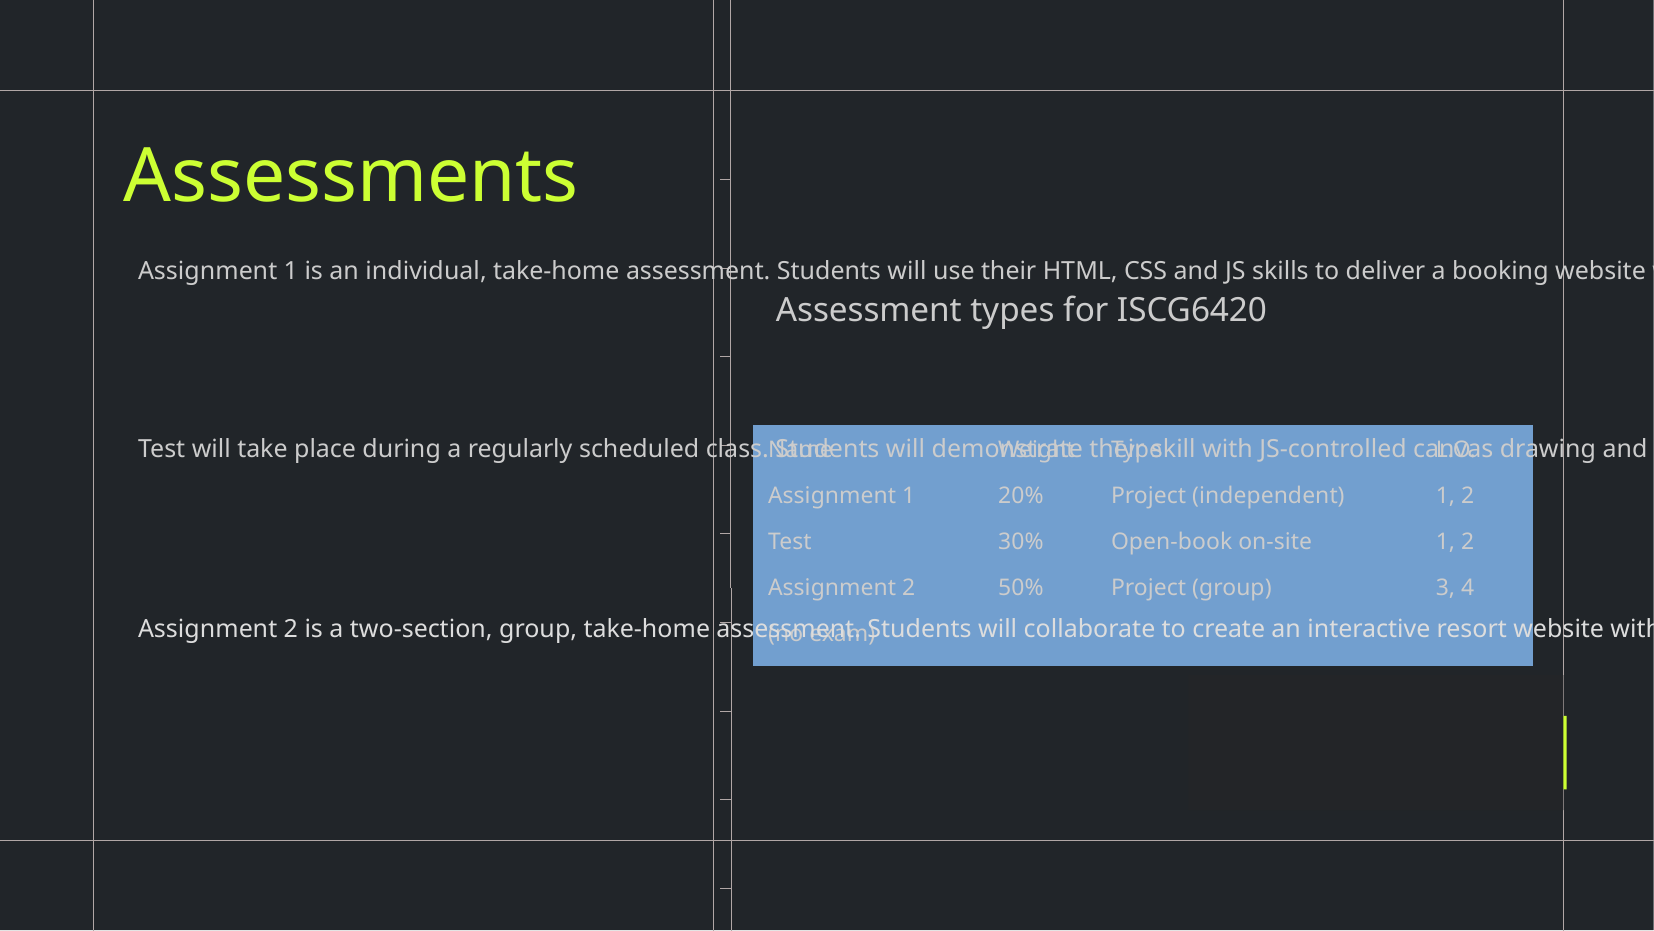

Assessments
Assignment 1 is an individual, take-home assessment. Students will use their HTML, CSS and JS skills to deliver a booking website with marketing.
Assessment types for ISCG6420
Test will take place during a regularly scheduled class. Students will demonstrate their skill with JS-controlled canvas drawing and animation.
| Name | Weight | Type | L.O. |
| --- | --- | --- | --- |
| Assignment 1 | 20% | Project (independent) | 1, 2 |
| Test | 30% | Open-book on-site | 1, 2 |
| Assignment 2 | 50% | Project (group) | 3, 4 |
| (no exam) | | | |
Assignment 2 is a two-section, group, take-home assessment. Students will collaborate to create an interactive resort website with 2D game, and present their work to the class.